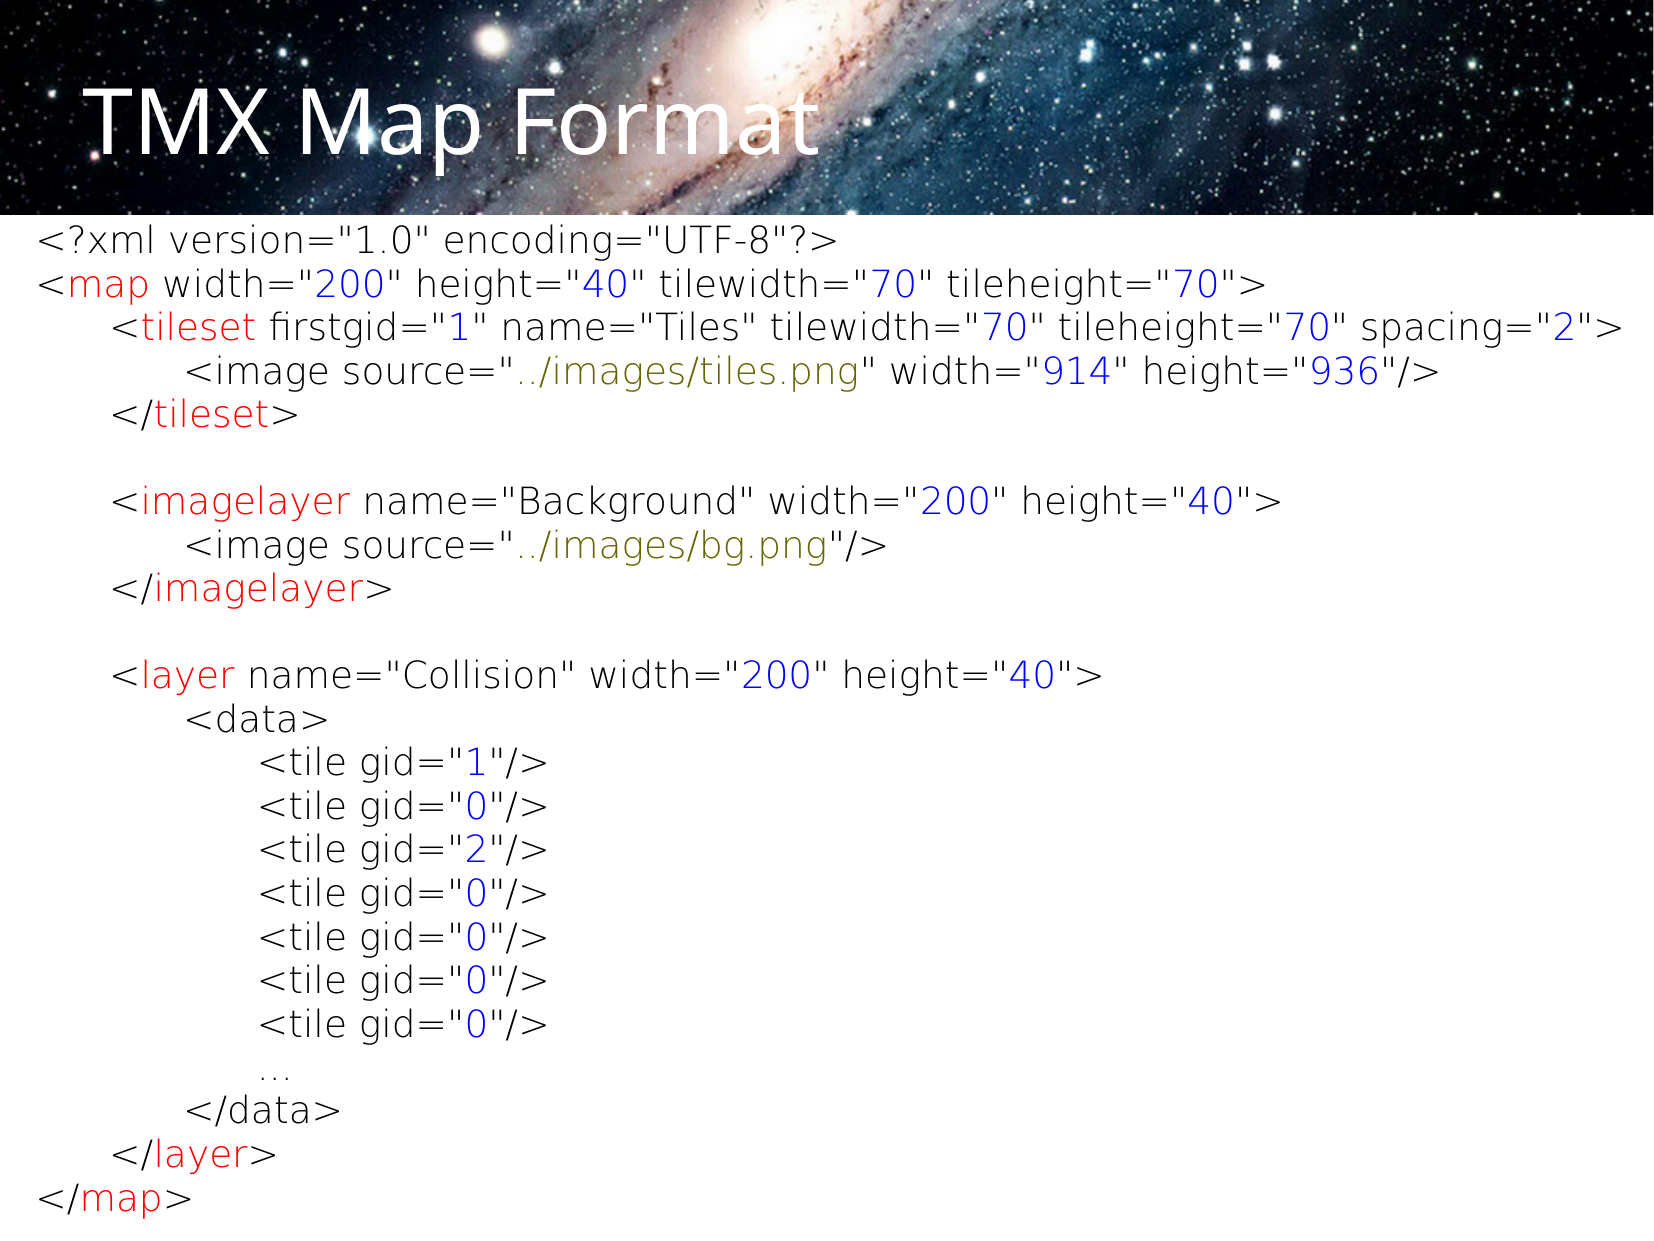

# TMX Map Format
<?xml version="1.0" encoding="UTF-8"?>
<map width="200" height="40" tilewidth="70" tileheight="70">
	<tileset firstgid="1" name="Tiles" tilewidth="70" tileheight="70" spacing="2">
 		<image source="../images/tiles.png" width="914" height="936"/>
	</tileset>
	<imagelayer name="Background" width="200" height="40">
		<image source="../images/bg.png"/>
	</imagelayer>
	<layer name="Collision" width="200" height="40">
		<data>
			<tile gid="1"/>
			<tile gid="0"/>
			<tile gid="2"/>
			<tile gid="0"/>
			<tile gid="0"/>
			<tile gid="0"/>
			<tile gid="0"/>
			...
 		</data>
	</layer>
</map>